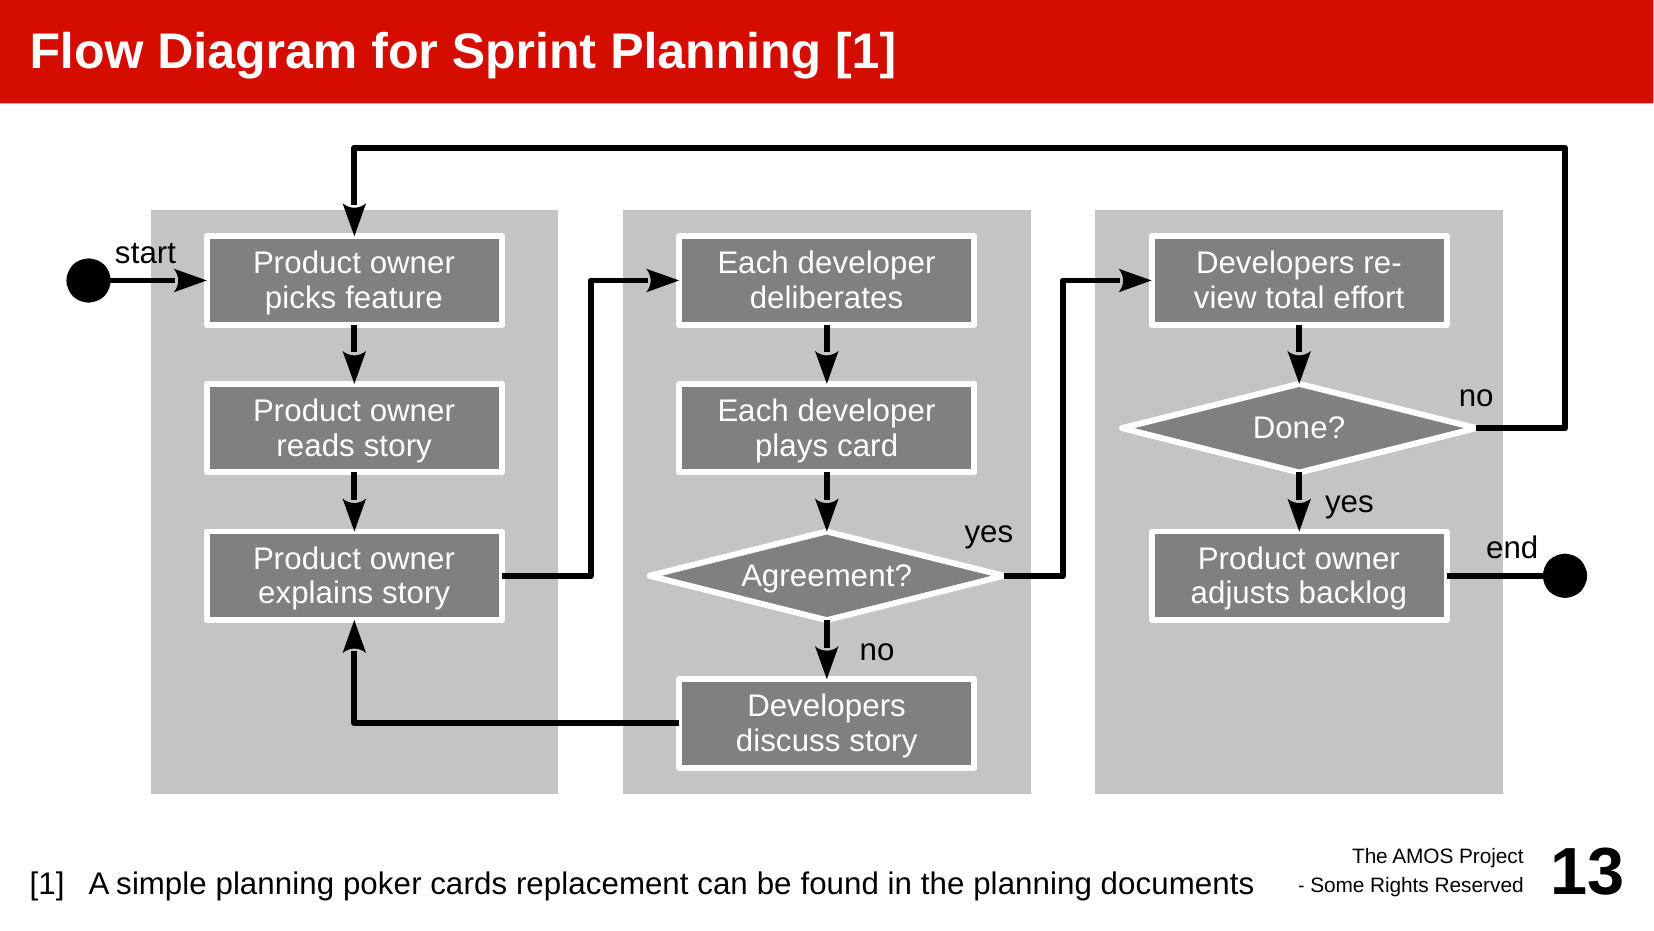

# Flow Diagram for Sprint Planning [1]
 start
Product owner
picks feature
Each developer
deliberates
Developers re-
view total effort
no
Product owner
reads story
Each developer
plays card
Done?
yes
yes
end
Product owner
explains story
Agreement?
Product owner
adjusts backlog
no
Developers
discuss story
[1]	A simple planning poker cards replacement can be found in the planning documents
The AMOS Project
13
© 2021 Dirk Riehle - Some Rights Reserved